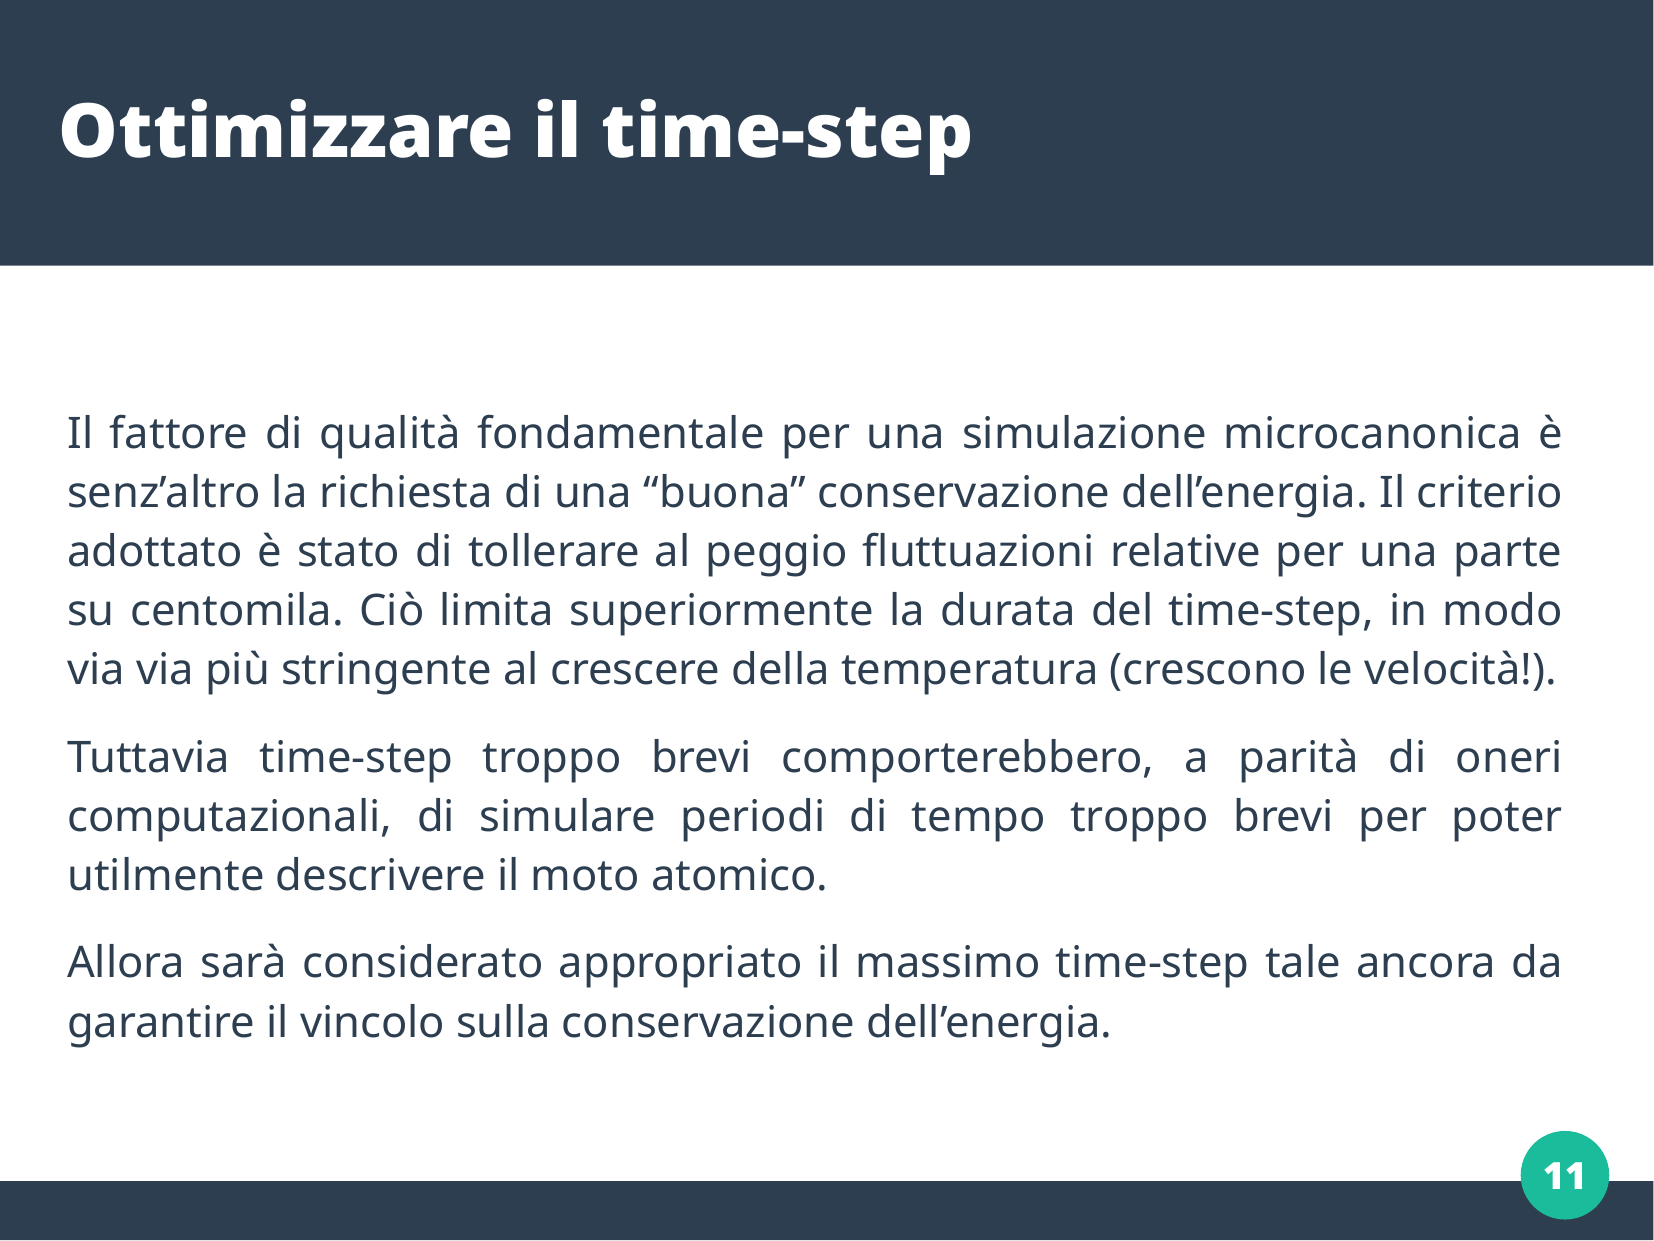

# Ottimizzare il time-step
Il fattore di qualità fondamentale per una simulazione microcanonica è senz’altro la richiesta di una “buona” conservazione dell’energia. Il criterio adottato è stato di tollerare al peggio fluttuazioni relative per una parte su centomila. Ciò limita superiormente la durata del time-step, in modo via via più stringente al crescere della temperatura (crescono le velocità!).
Tuttavia time-step troppo brevi comporterebbero, a parità di oneri computazionali, di simulare periodi di tempo troppo brevi per poter utilmente descrivere il moto atomico.
Allora sarà considerato appropriato il massimo time-step tale ancora da garantire il vincolo sulla conservazione dell’energia.
11